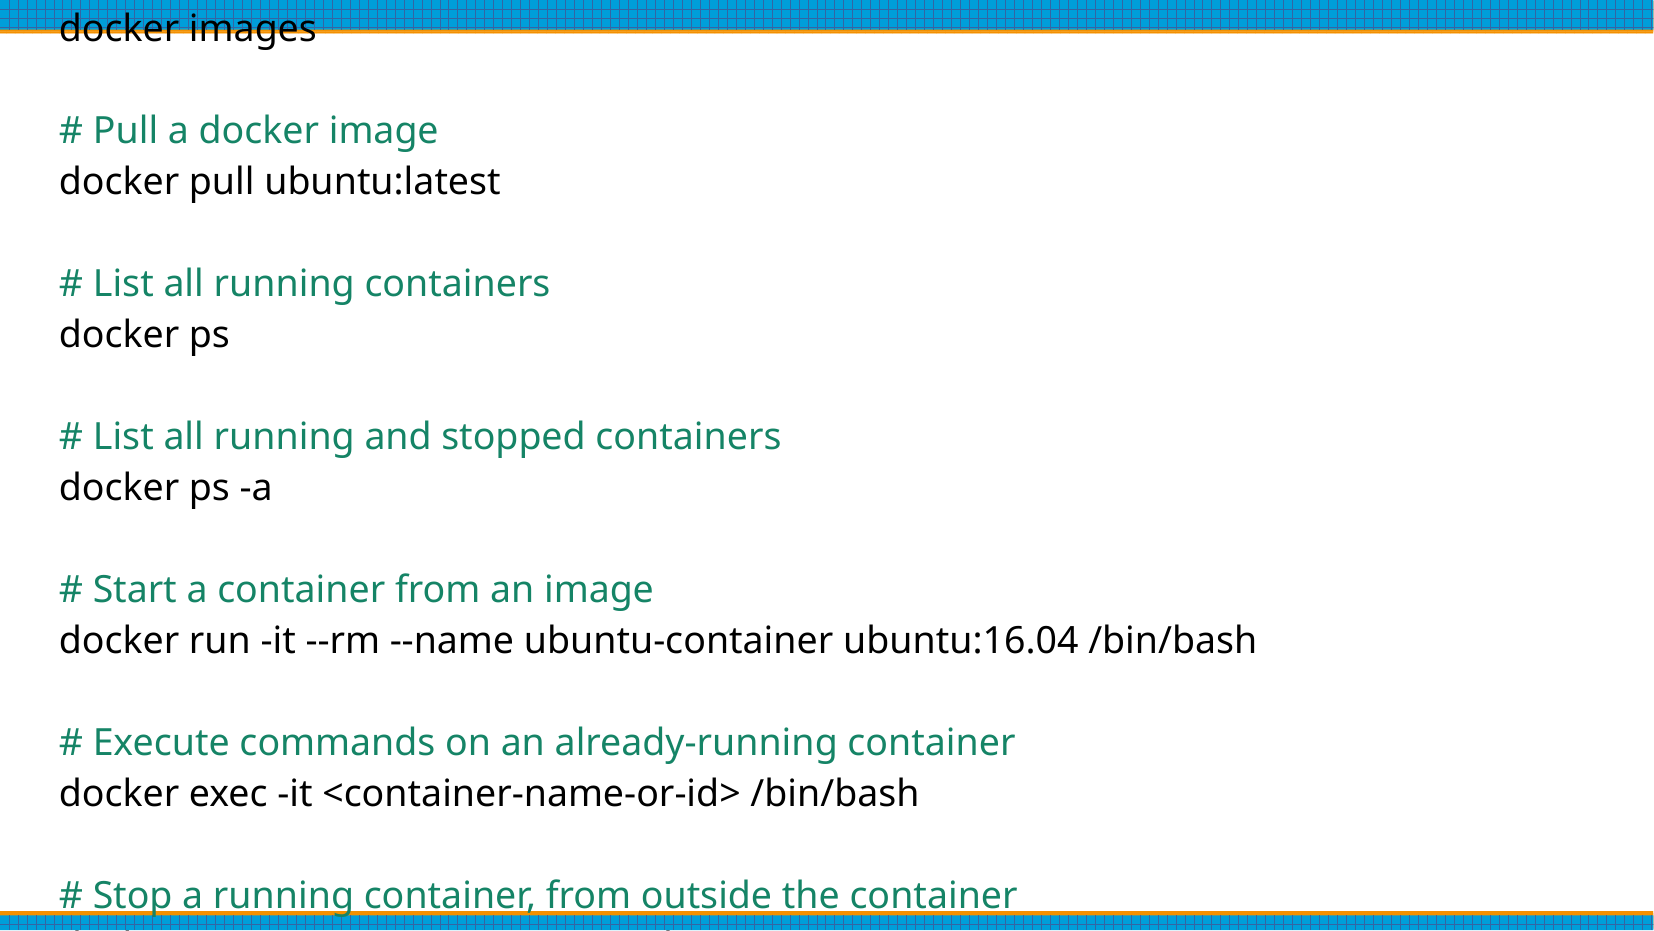

# # List all docker images
docker images
# Pull a docker image
docker pull ubuntu:latest
# List all running containers
docker ps
# List all running and stopped containers
docker ps -a
# Start a container from an image
docker run -it --rm --name ubuntu-container ubuntu:16.04 /bin/bash
# Execute commands on an already-running container
docker exec -it <container-name-or-id> /bin/bash
# Stop a running container, from outside the container
docker stop <container-name-or-id>